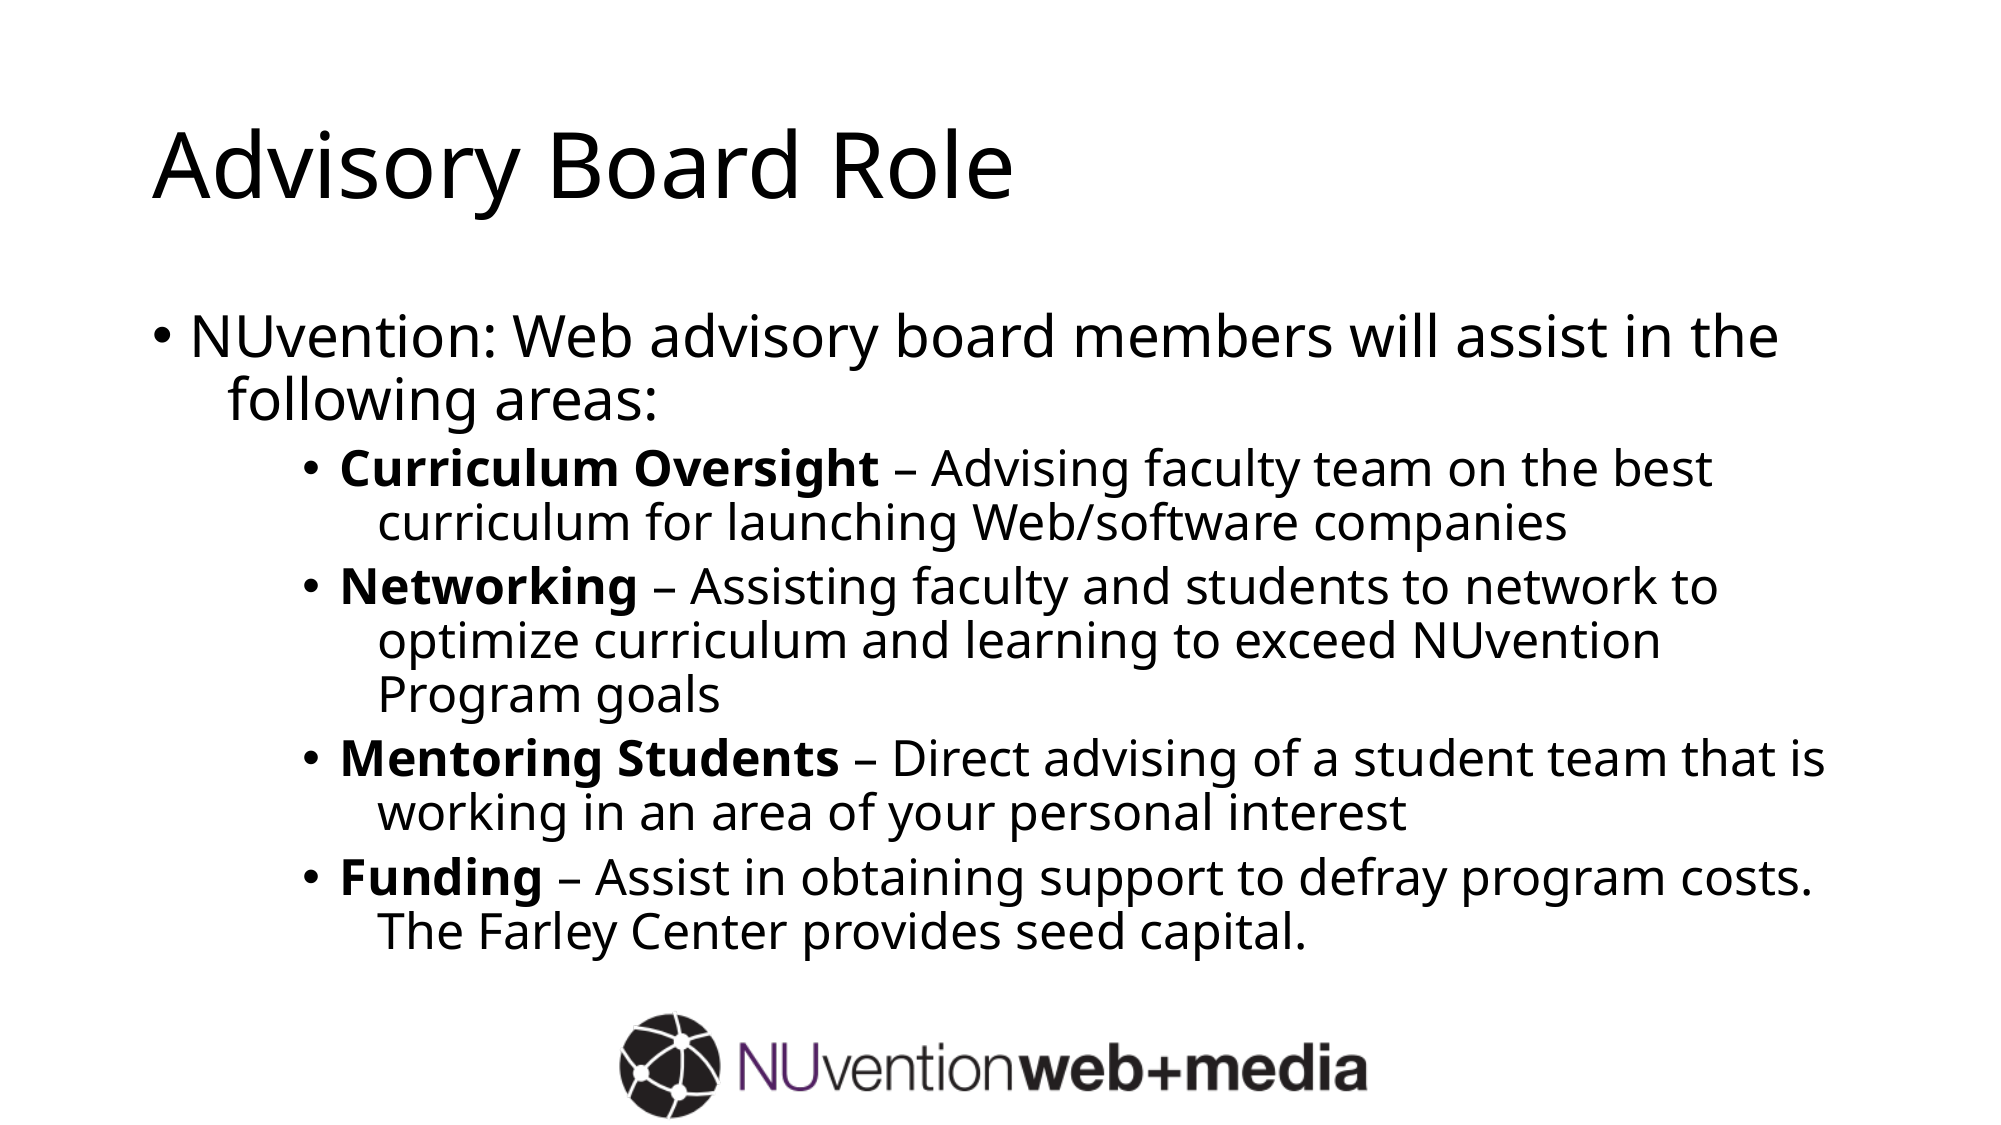

# Advisory Board Role
NUvention: Web advisory board members will assist in the following areas:
Curriculum Oversight – Advising faculty team on the best curriculum for launching Web/software companies
Networking – Assisting faculty and students to network to optimize curriculum and learning to exceed NUvention Program goals
Mentoring Students – Direct advising of a student team that is working in an area of your personal interest
Funding – Assist in obtaining support to defray program costs. The Farley Center provides seed capital.